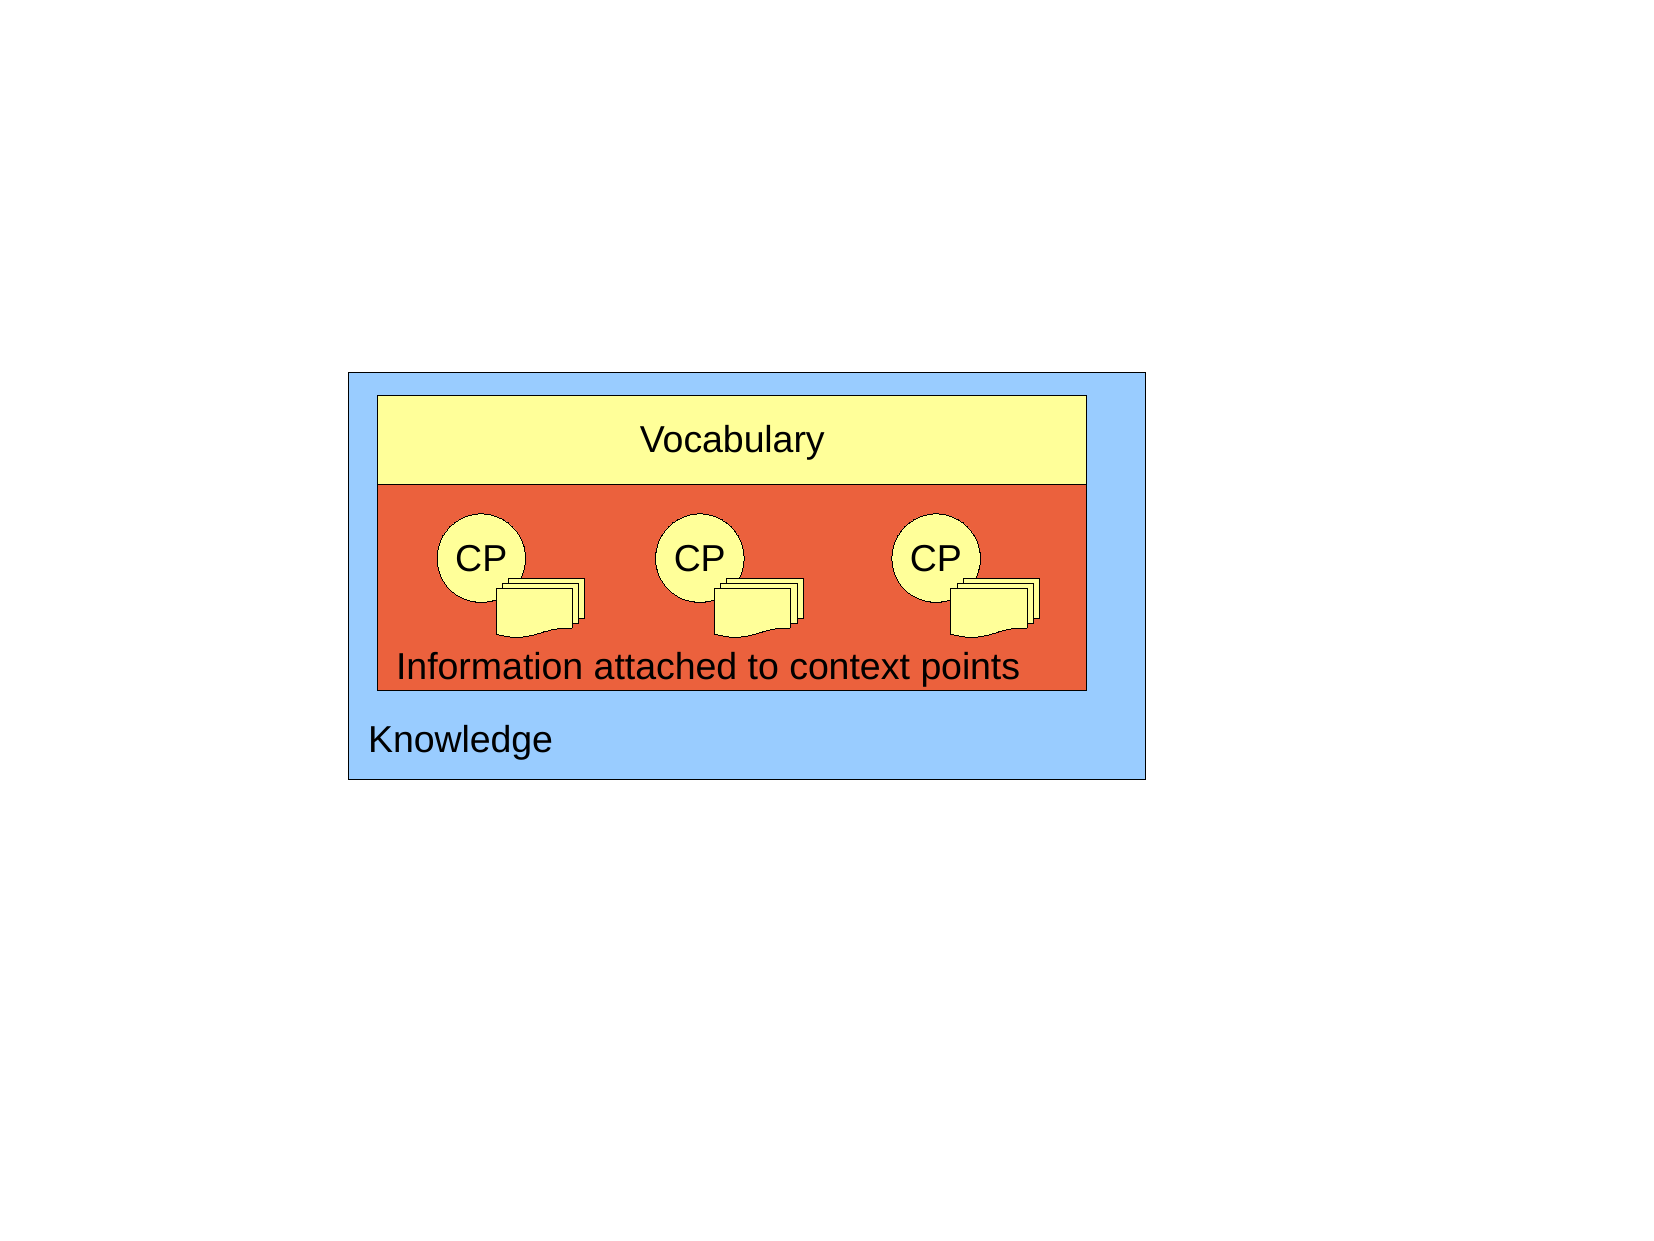

Vocabulary
CP
CP
CP
Information attached to context points
Knowledge